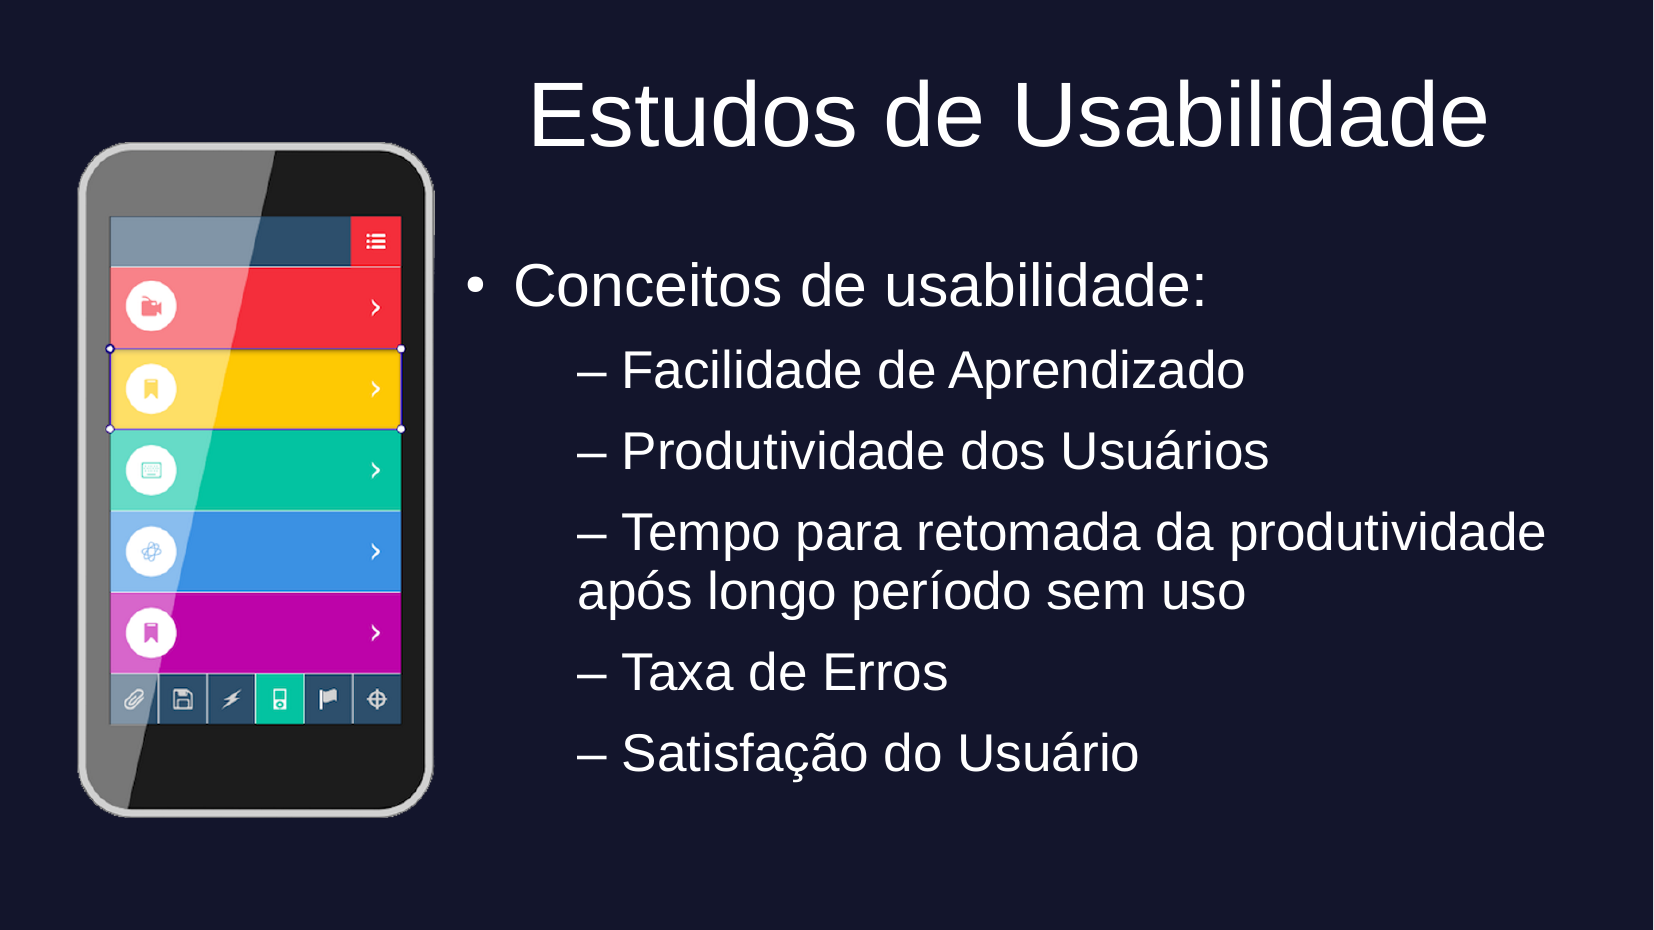

# Estudos de Usabilidade
Conceitos de usabilidade:
– Facilidade de Aprendizado
– Produtividade dos Usuários
– Tempo para retomada da produtividade após longo período sem uso
– Taxa de Erros
– Satisfação do Usuário